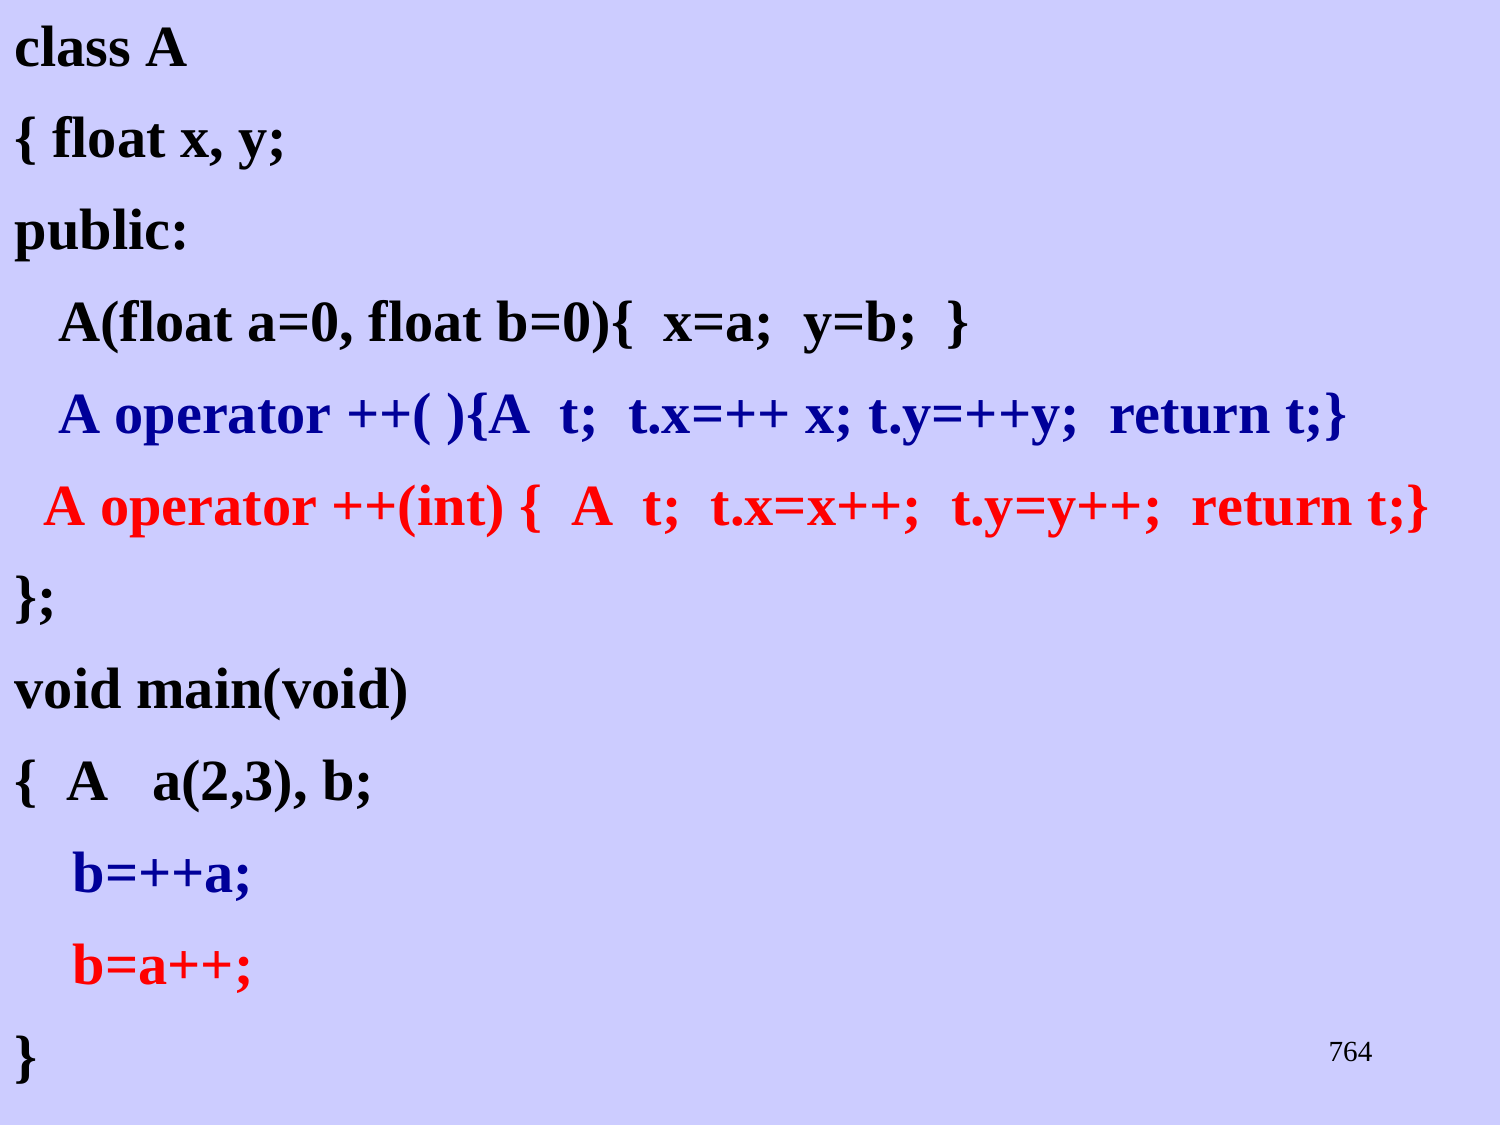

class A
{ float x, y;
public:
 A(float a=0, float b=0){ x=a; y=b; }
 A operator ++( ){A t; t.x=++ x; t.y=++y; return t;}
 A operator ++(int) { A t; t.x=x++; t.y=y++; return t;}
};
void main(void)
{ A a(2,3), b;
 b=++a;
 b=a++;
}